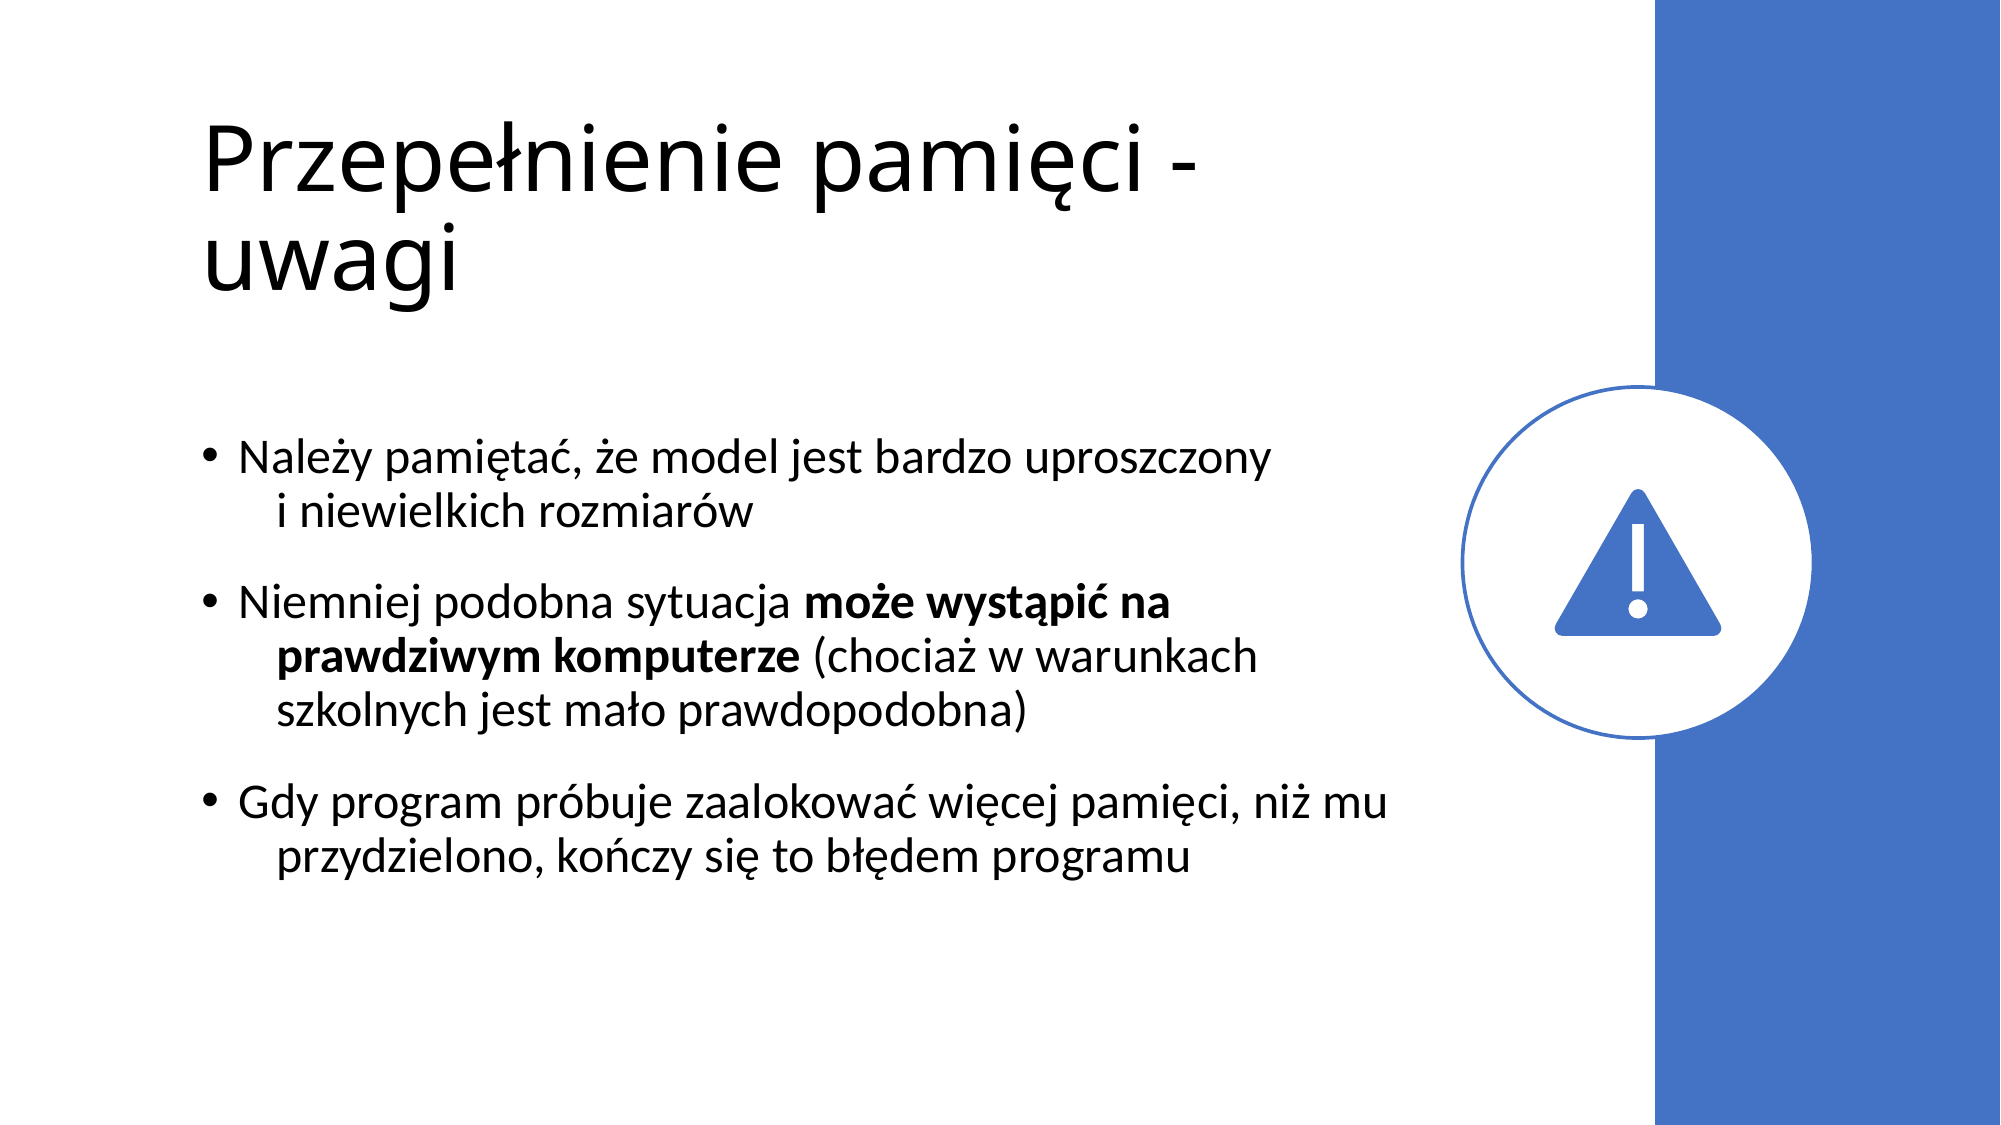

# Przepełnienie pamięci - uwagi
Należy pamiętać, że model jest bardzo uproszczony
i niewielkich rozmiarów
Niemniej podobna sytuacja może wystąpić na prawdziwym komputerze (chociaż w warunkach szkolnych jest mało prawdopodobna)
Gdy program próbuje zaalokować więcej pamięci, niż mu przydzielono, kończy się to błędem programu